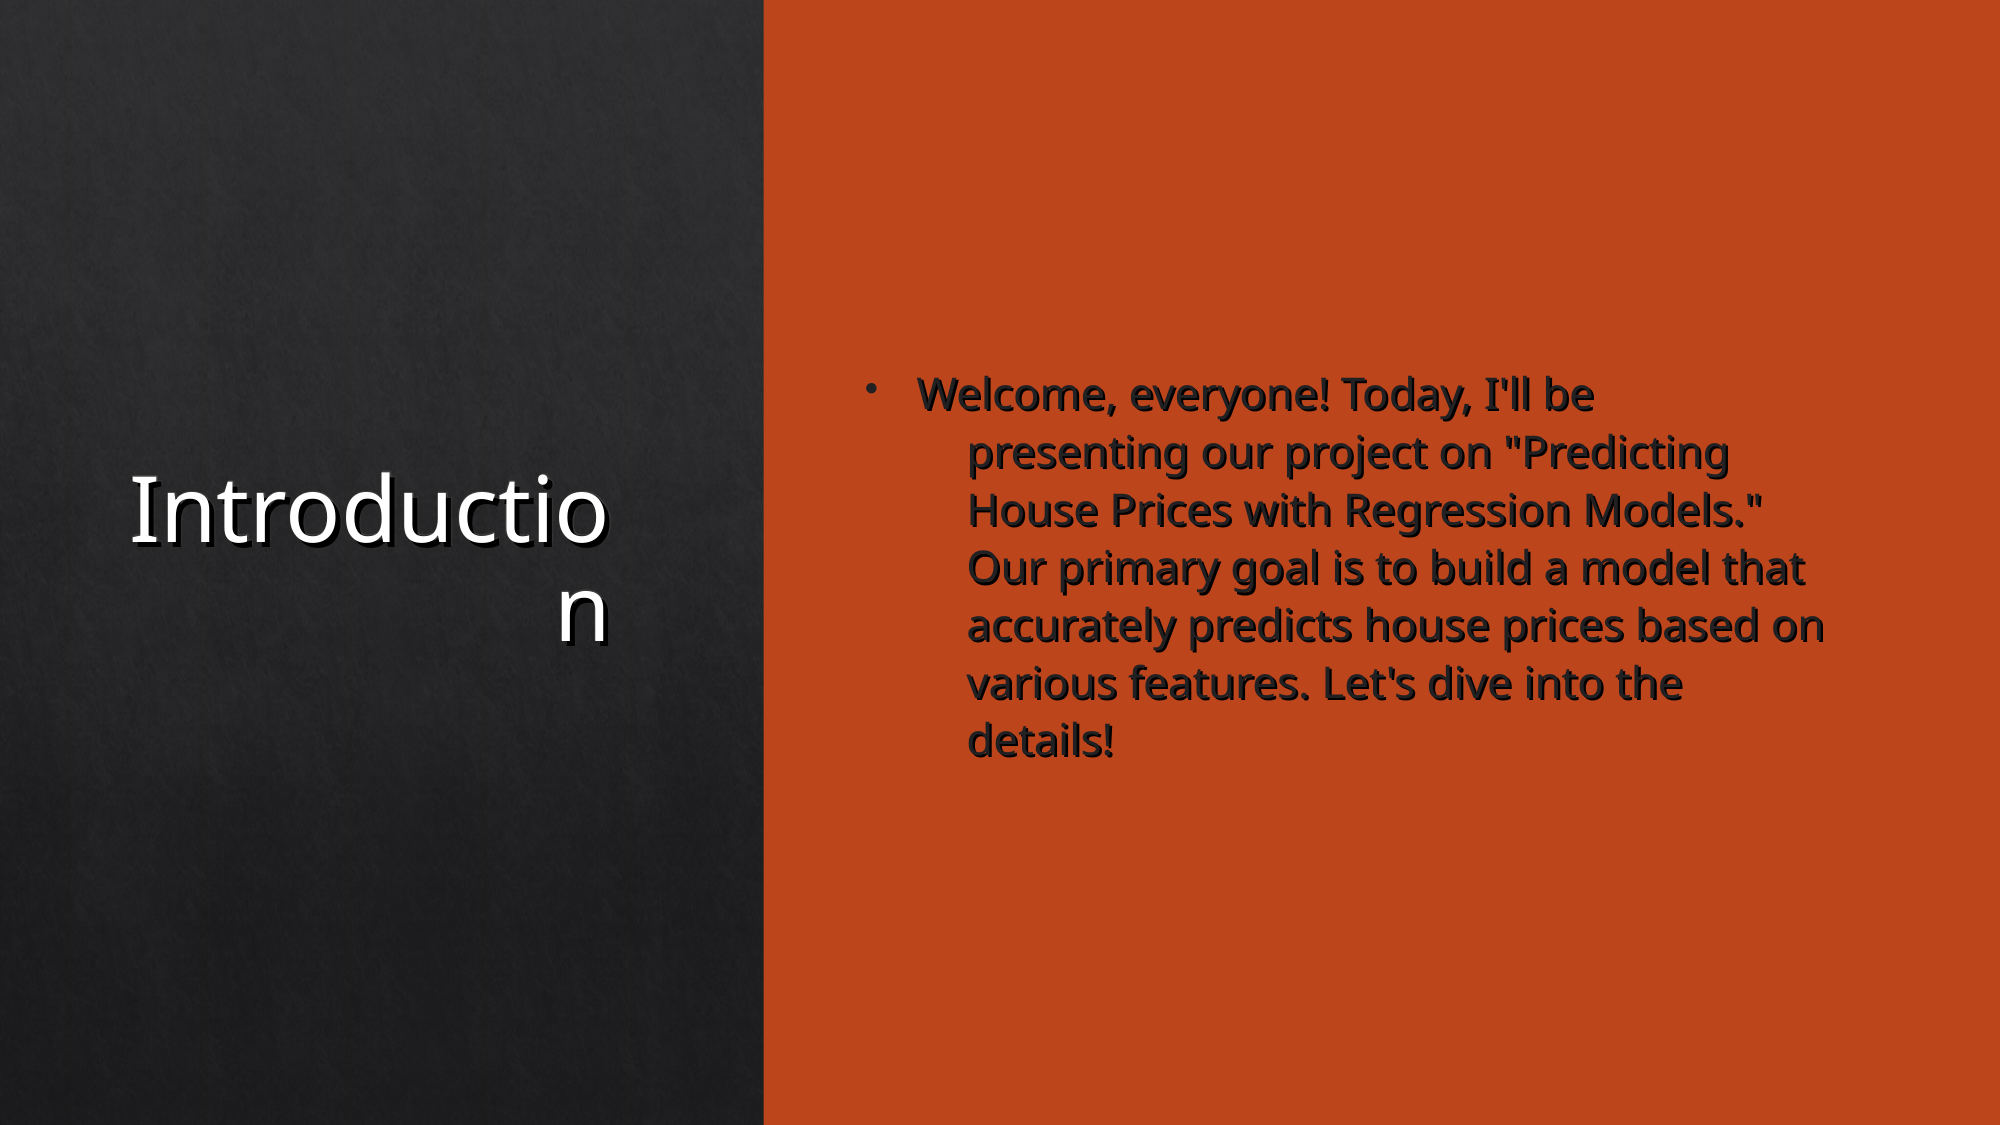

# Introduction
Welcome, everyone! Today, I'll be presenting our project on "Predicting House Prices with Regression Models." Our primary goal is to build a model that accurately predicts house prices based on various features. Let's dive into the details!